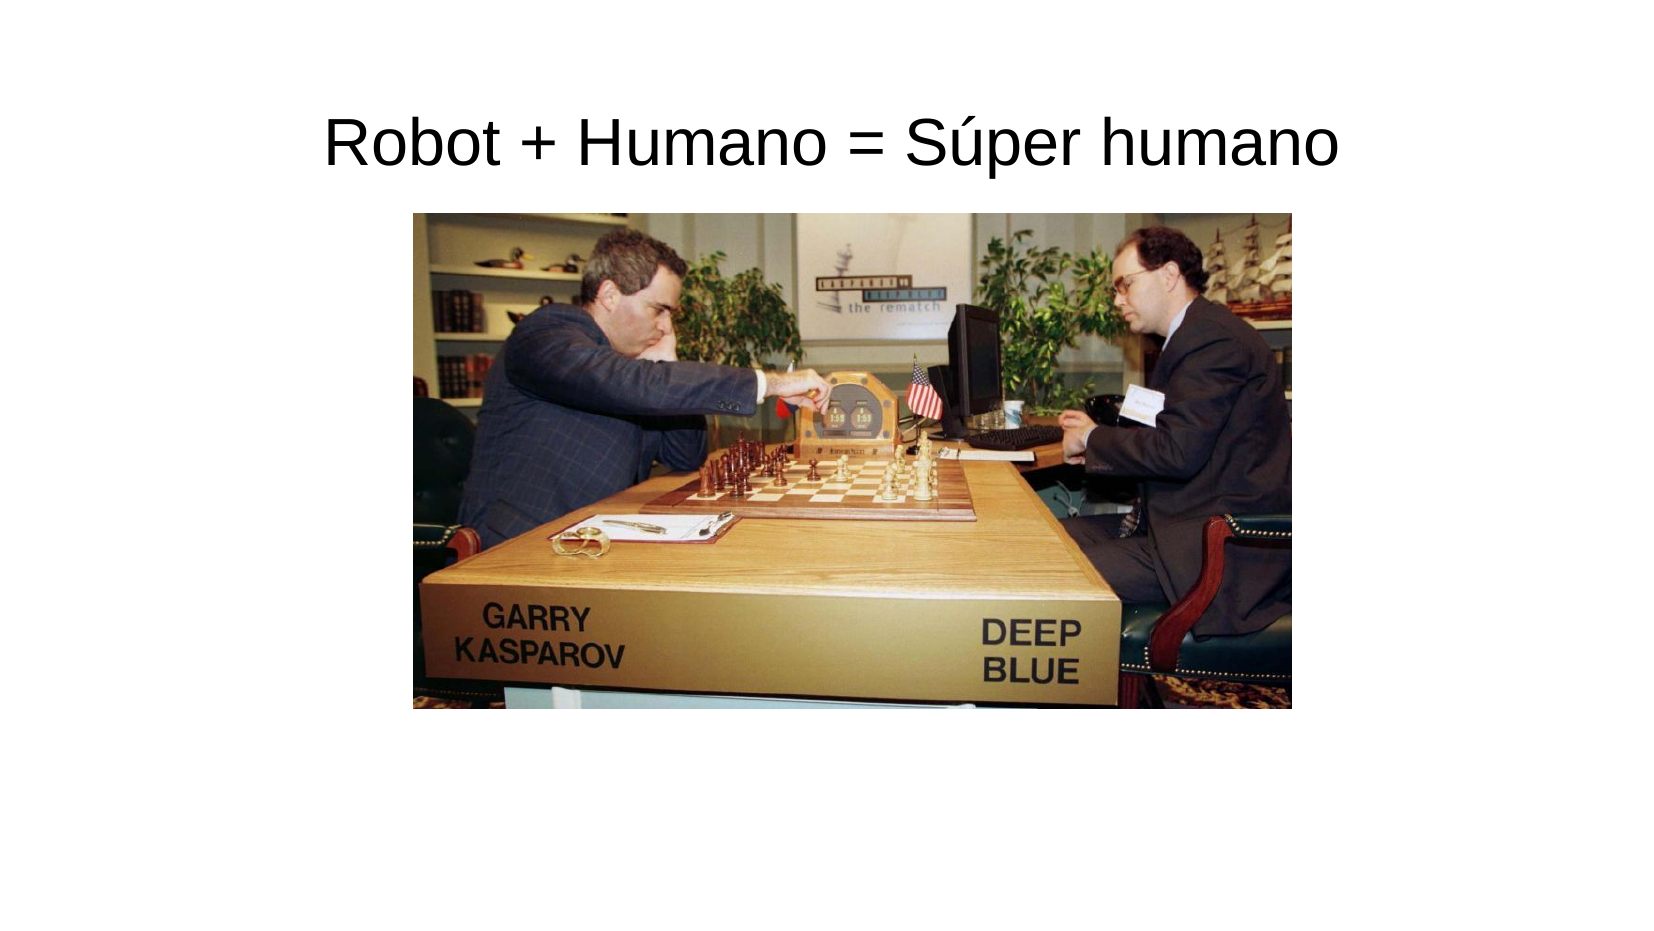

# Robot + Humano = Súper humano